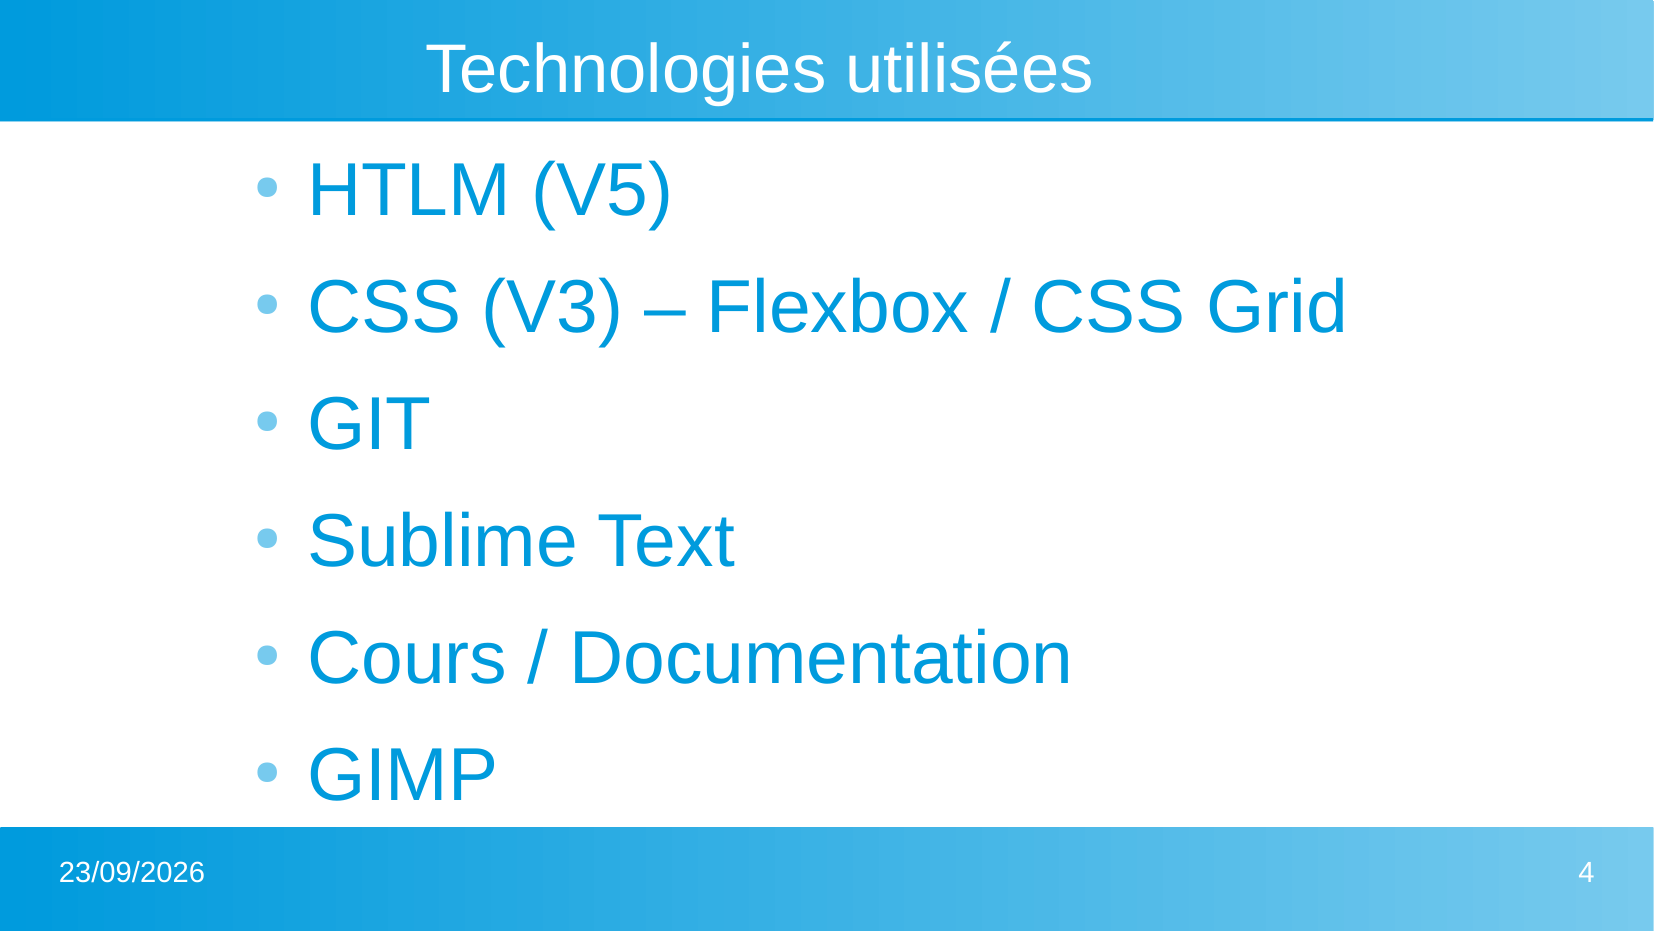

# Technologies utilisées
HTLM (V5)
CSS (V3) – Flexbox / CSS Grid
GIT
Sublime Text
Cours / Documentation
GIMP
4